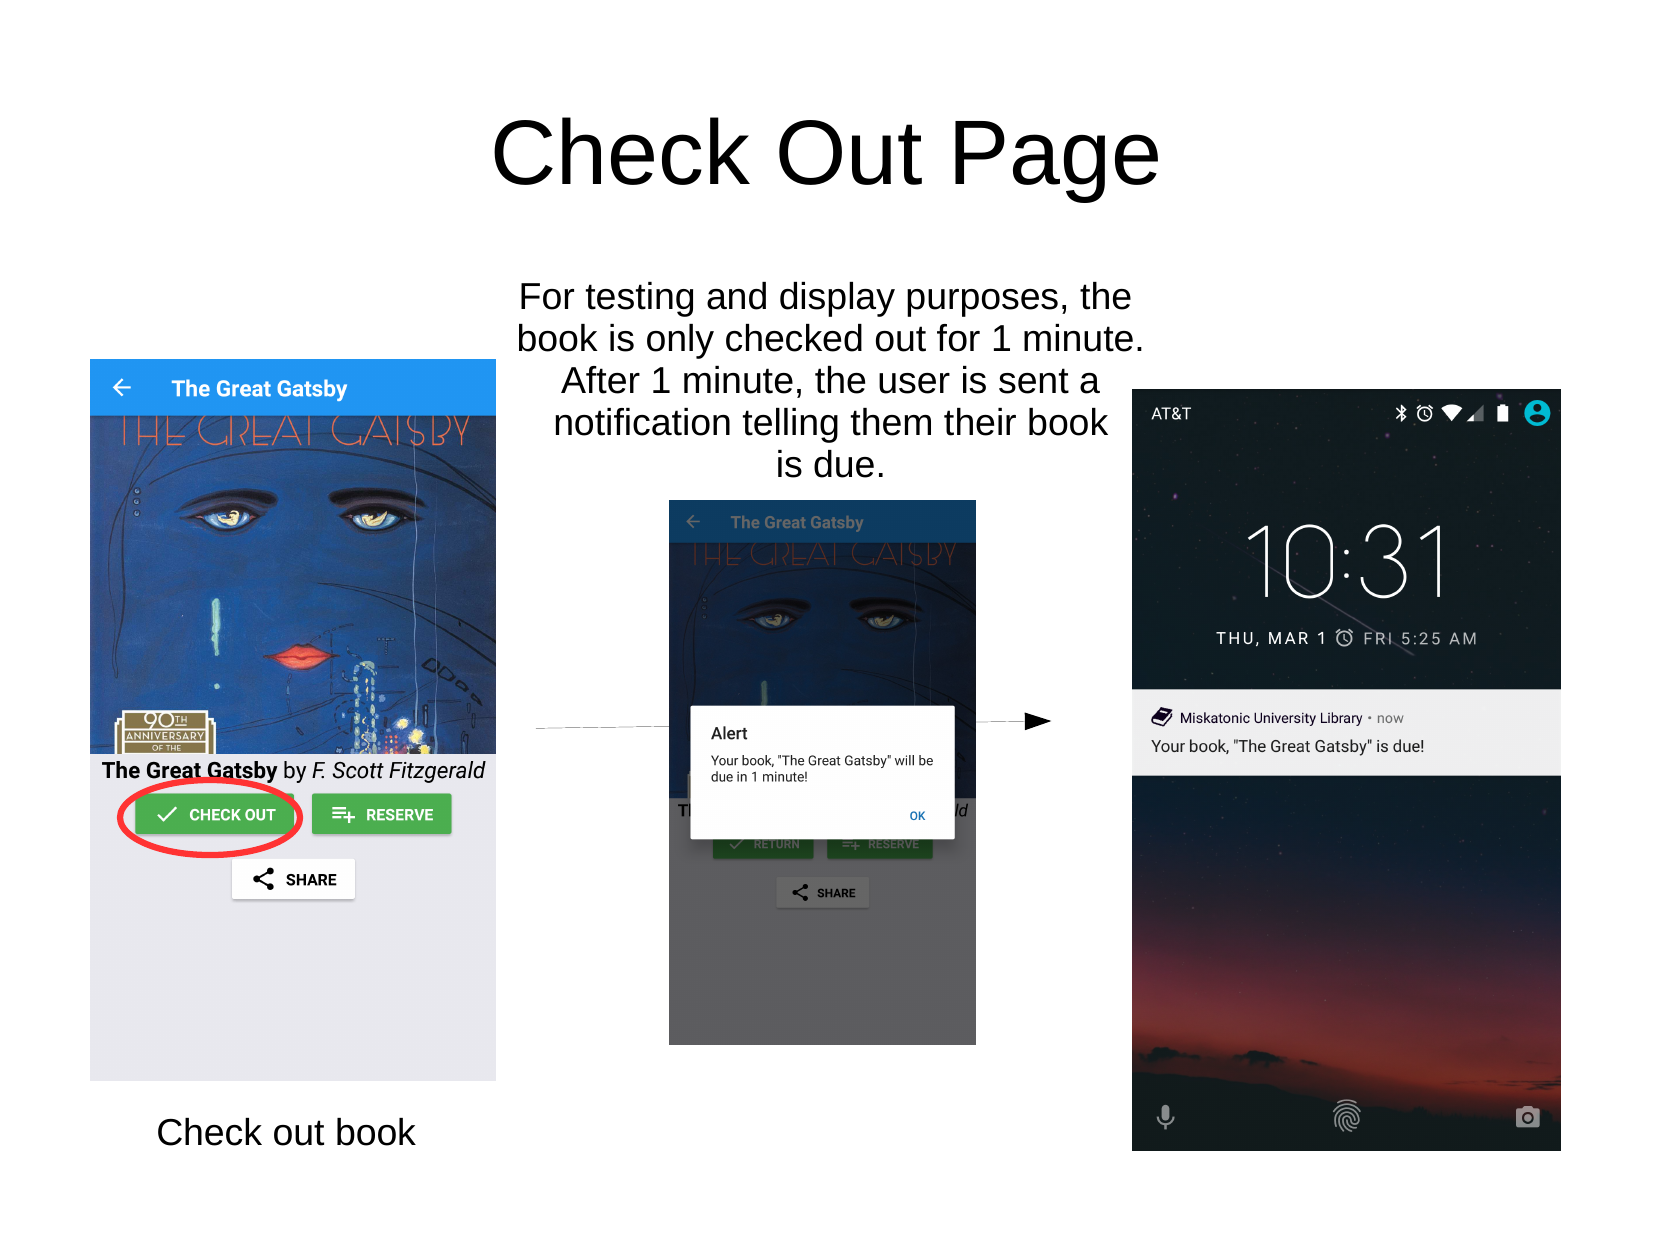

# Check Out Page
For testing and display purposes, the
book is only checked out for 1 minute.
After 1 minute, the user is sent a
notification telling them their book
is due.
Check out book